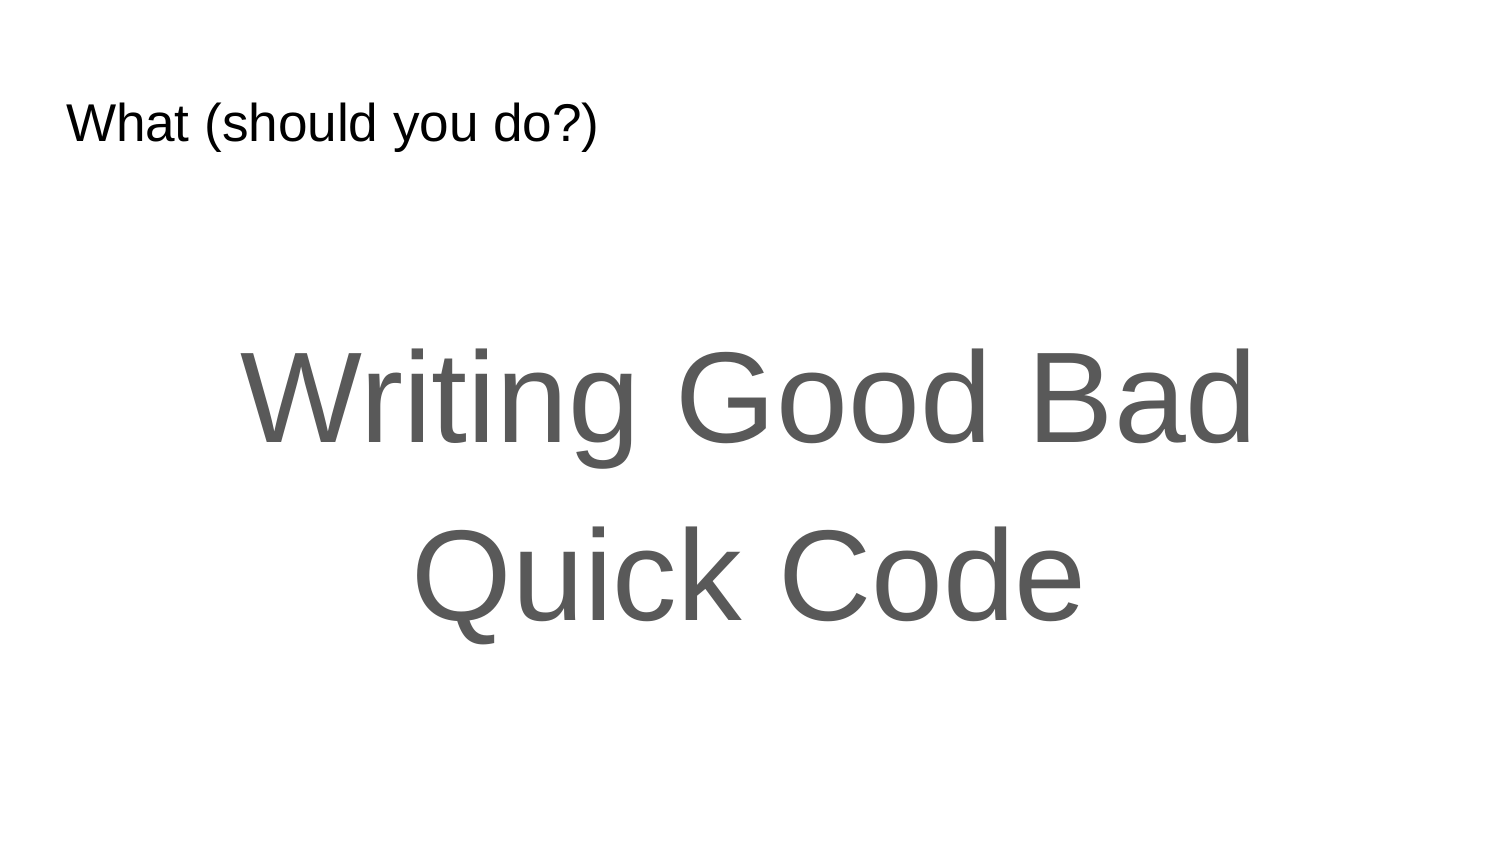

# What (should you do?)
Writing Good Bad Quick Code